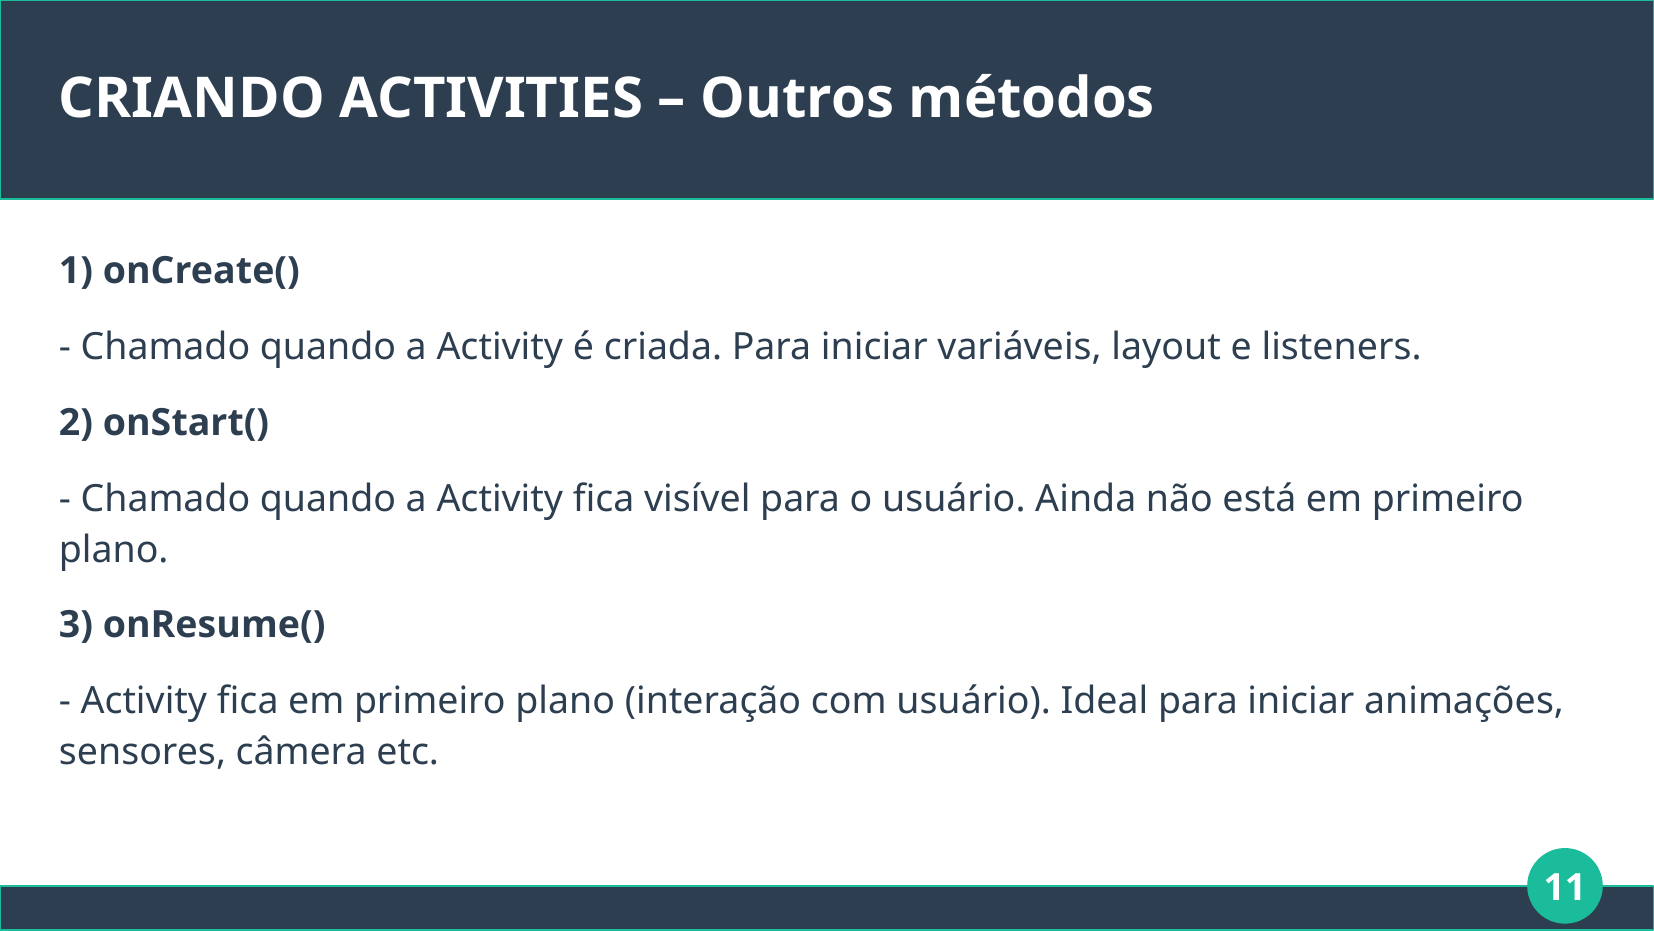

# CRIANDO ACTIVITIES – Outros métodos
1) onCreate()
- Chamado quando a Activity é criada. Para iniciar variáveis, layout e listeners.
2) onStart()
- Chamado quando a Activity fica visível para o usuário. Ainda não está em primeiro plano.
3) onResume()
- Activity fica em primeiro plano (interação com usuário). Ideal para iniciar animações, sensores, câmera etc.
11